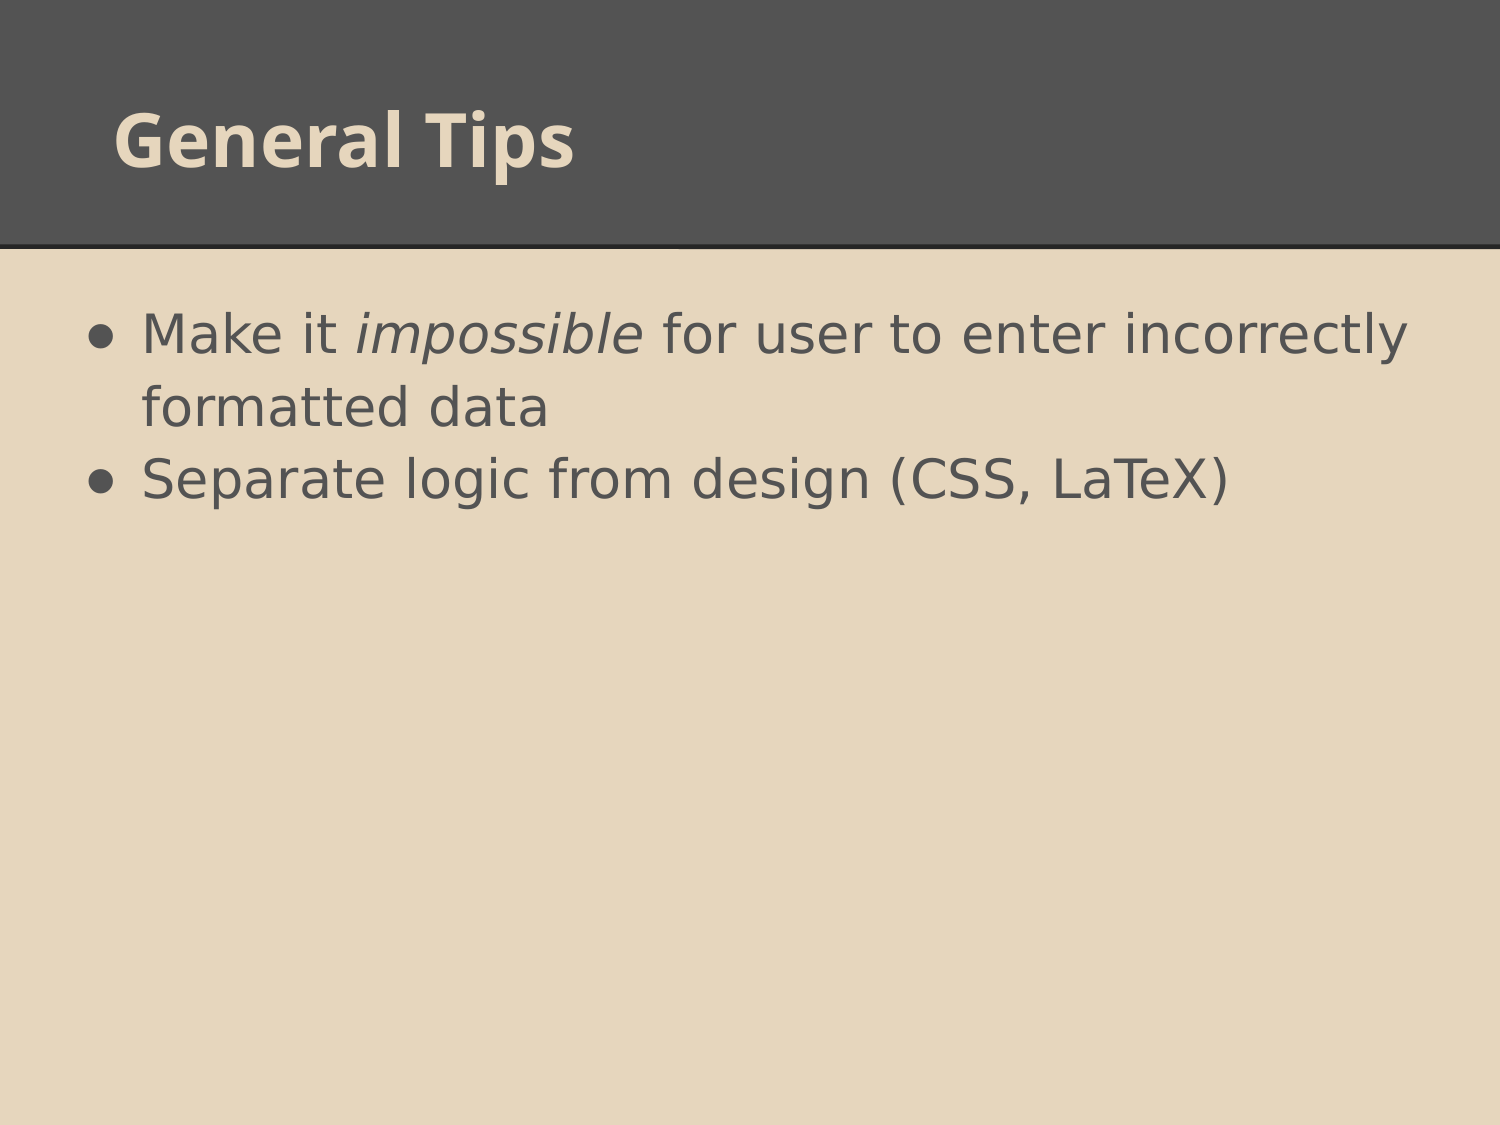

# General Tips
Make it impossible for user to enter incorrectly formatted data
Separate logic from design (CSS, LaTeX)